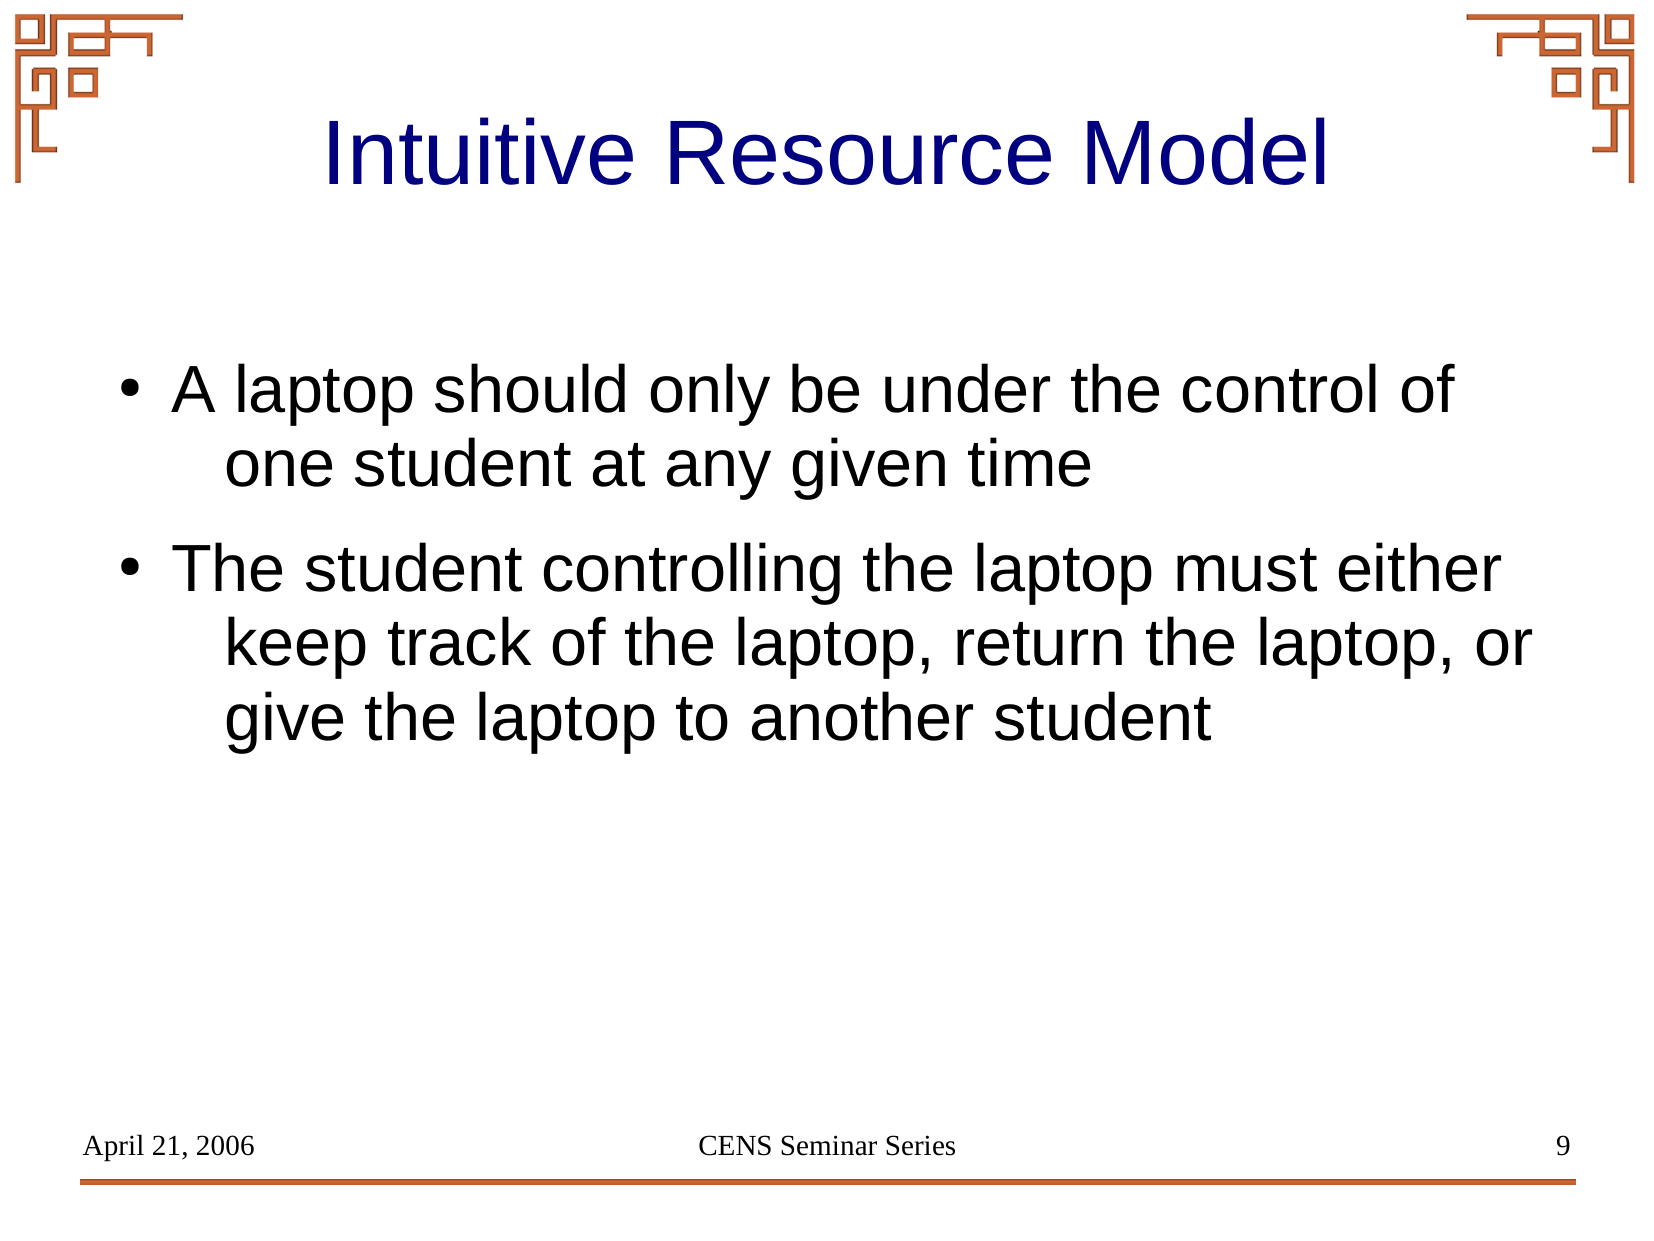

# Intuitive Resource Model
A laptop should only be under the control of one student at any given time
The student controlling the laptop must either keep track of the laptop, return the laptop, or give the laptop to another student
April 21, 2006
CENS Seminar Series
9